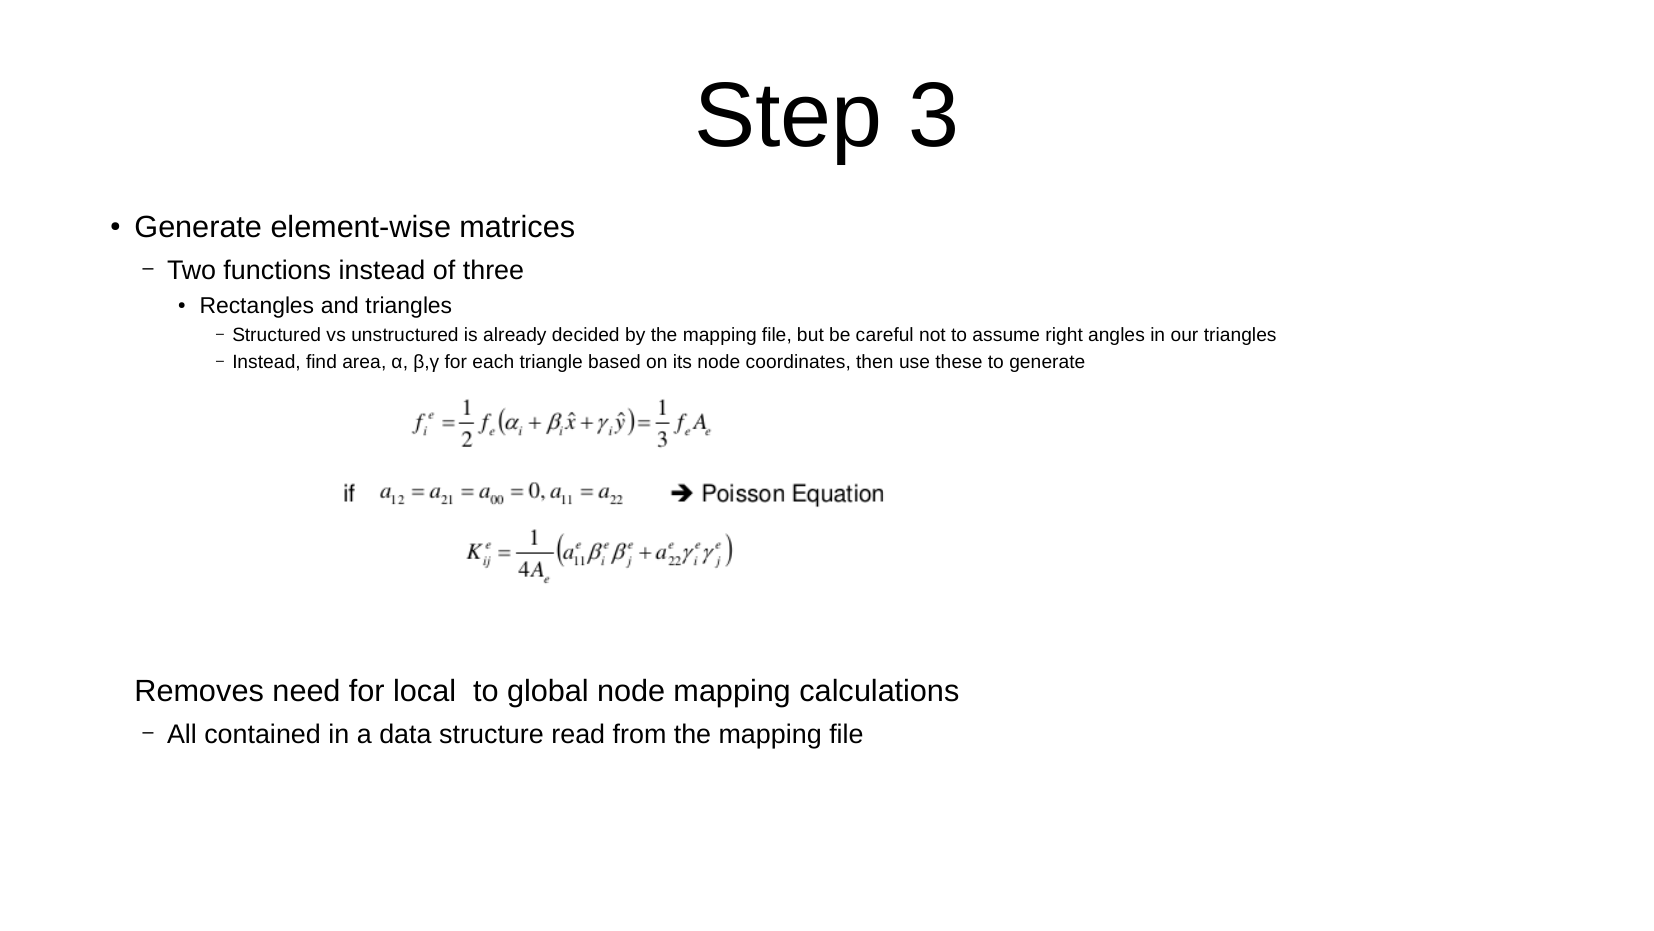

# Step 3
Generate element-wise matrices
Two functions instead of three
Rectangles and triangles
Structured vs unstructured is already decided by the mapping file, but be careful not to assume right angles in our triangles
Instead, find area, α, β,γ for each triangle based on its node coordinates, then use these to generate
Removes need for local to global node mapping calculations
All contained in a data structure read from the mapping file